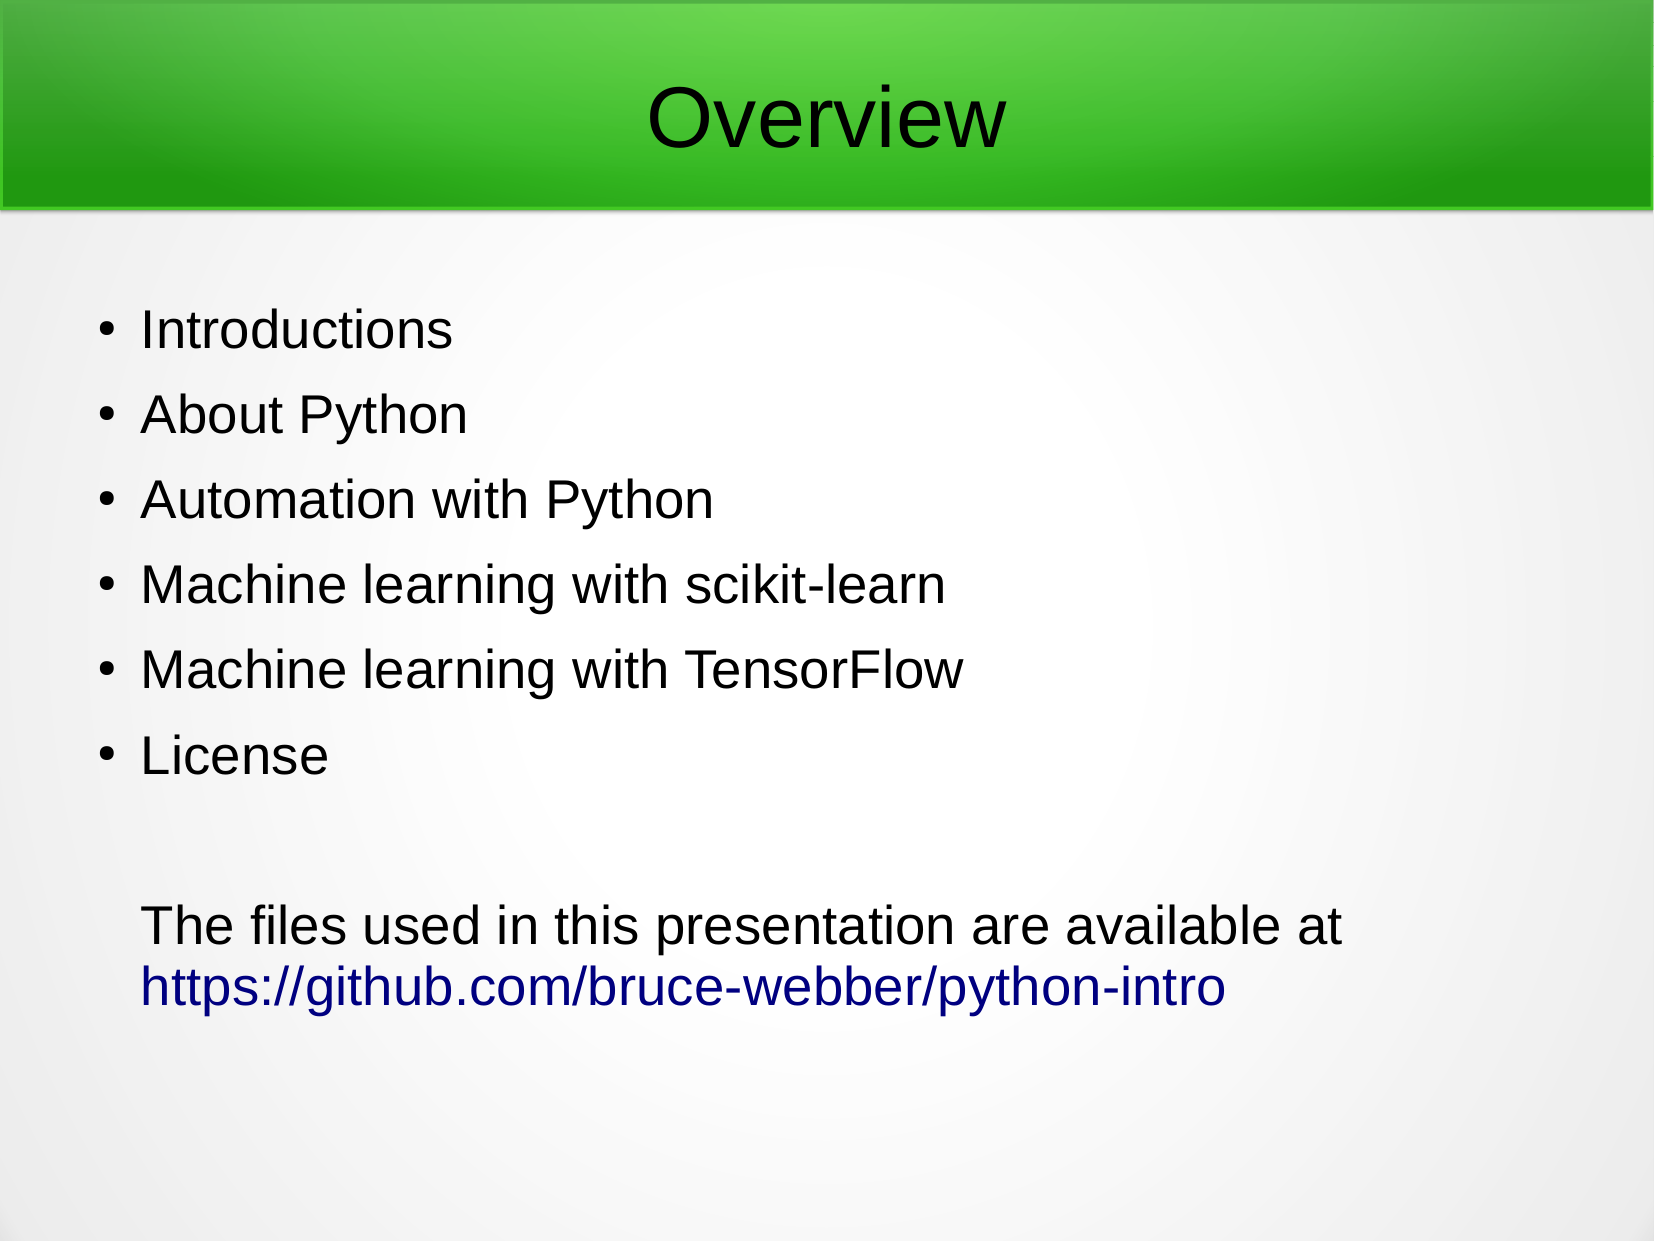

# Overview
Introductions
About Python
Automation with Python
Machine learning with scikit-learn
Machine learning with TensorFlow
License
The files used in this presentation are available at
https://github.com/bruce-webber/python-intro